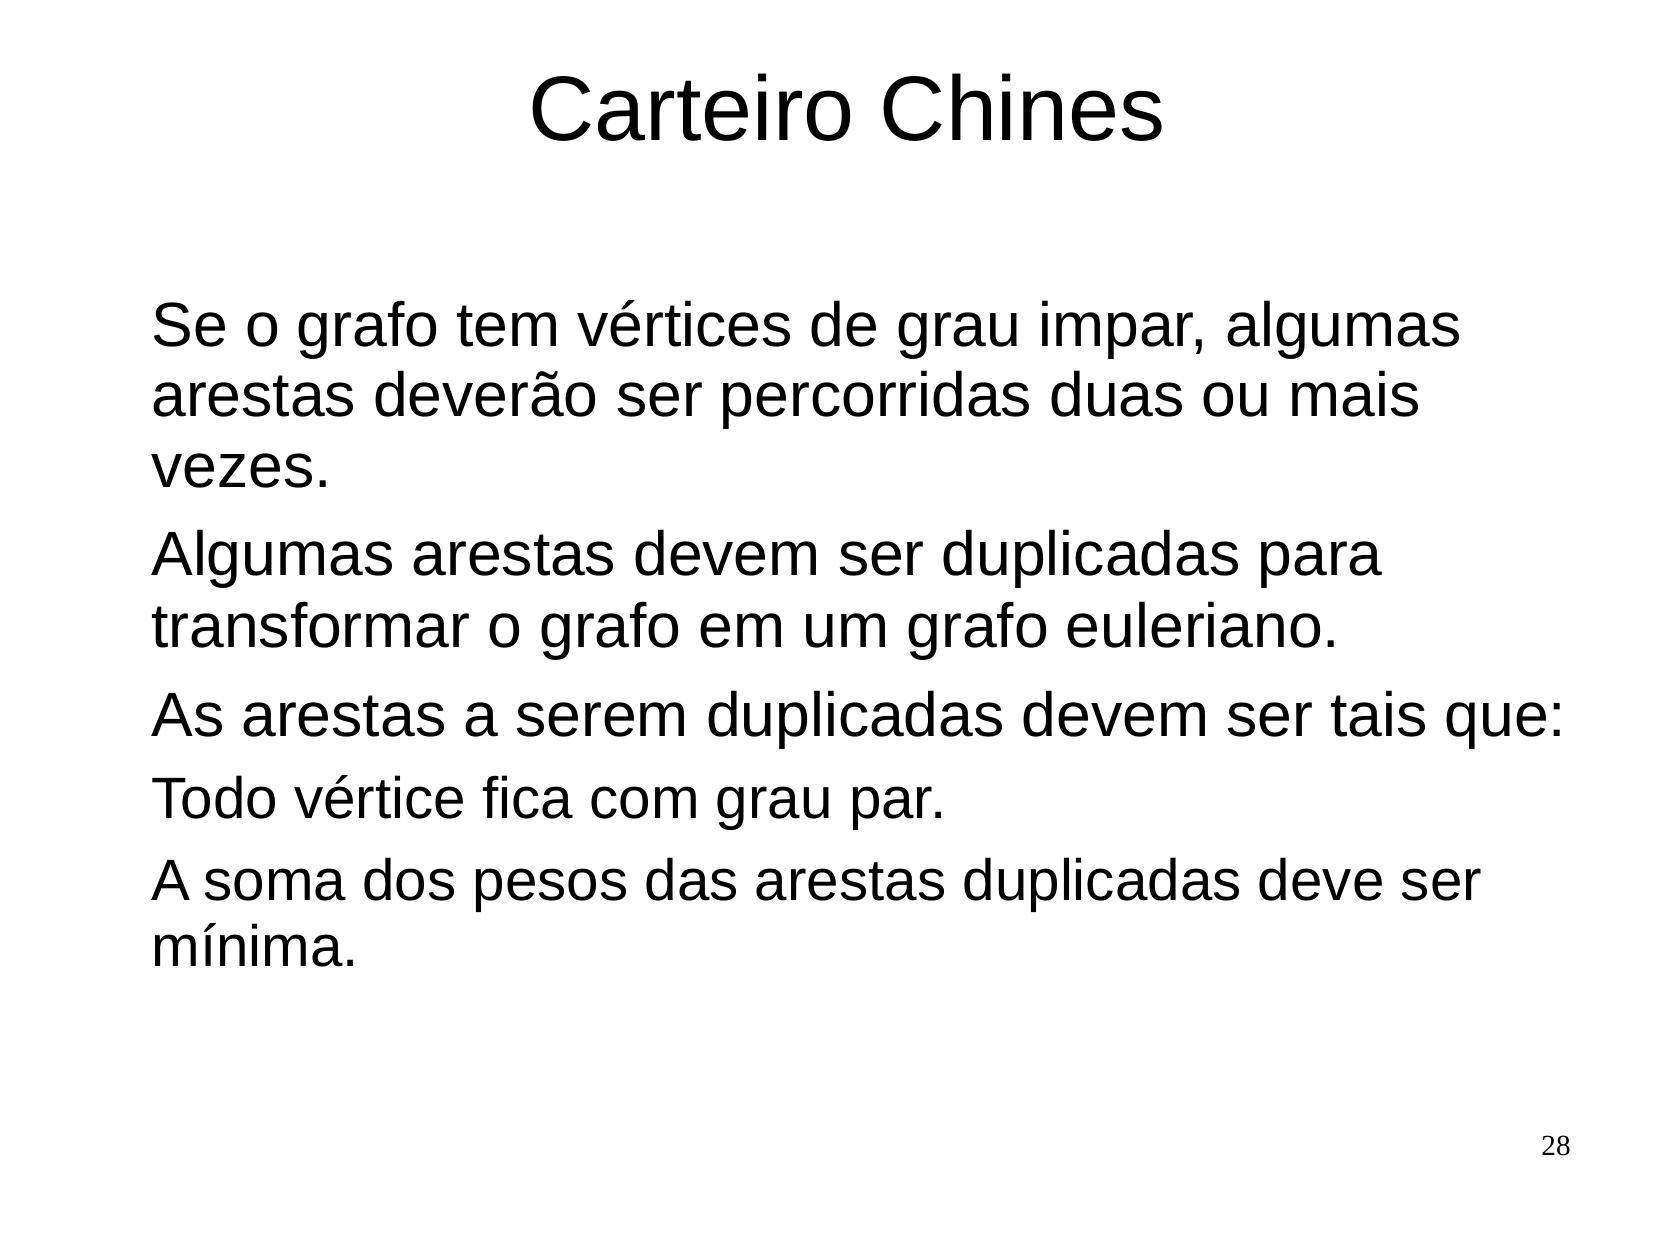

# Carteiro Chines
Se o grafo tem vértices de grau impar, algumas arestas deverão ser percorridas duas ou mais vezes.
Algumas arestas devem ser duplicadas para transformar o grafo em um grafo euleriano.
As arestas a serem duplicadas devem ser tais que:
Todo vértice fica com grau par.
A soma dos pesos das arestas duplicadas deve ser mínima.
28